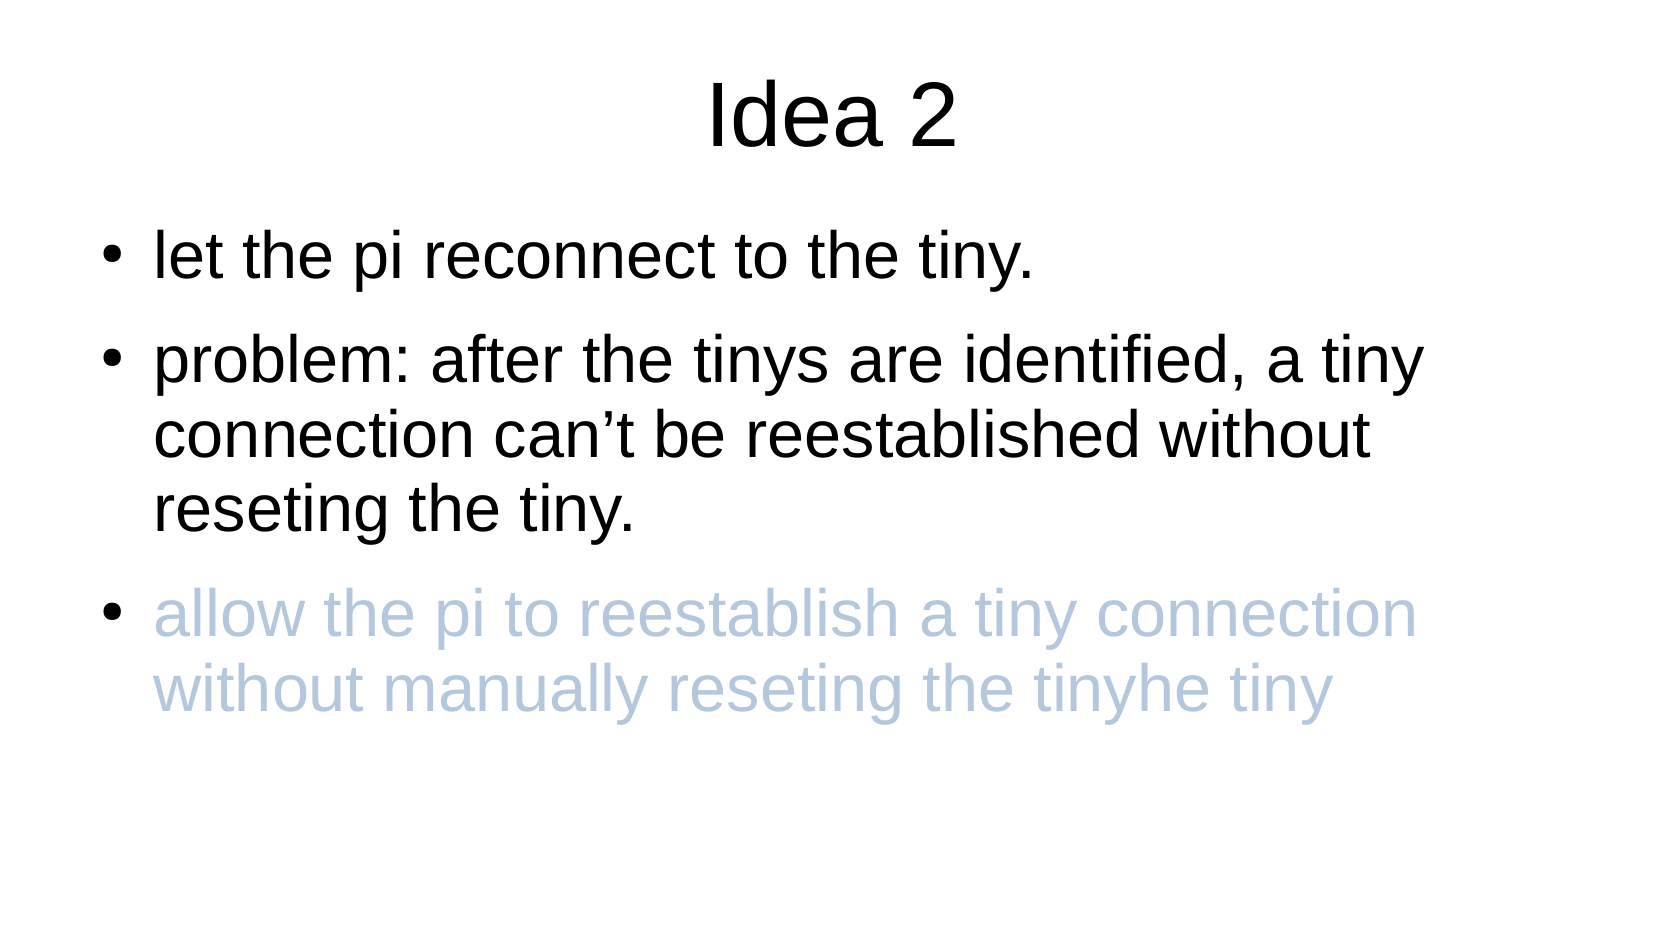

# Idea 2
let the pi reconnect to the tiny.
problem: after the tinys are identified, a tiny connection can’t be reestablished without reseting the tiny.
allow the pi to reestablish a tiny connection without manually reseting the tinyhe tiny